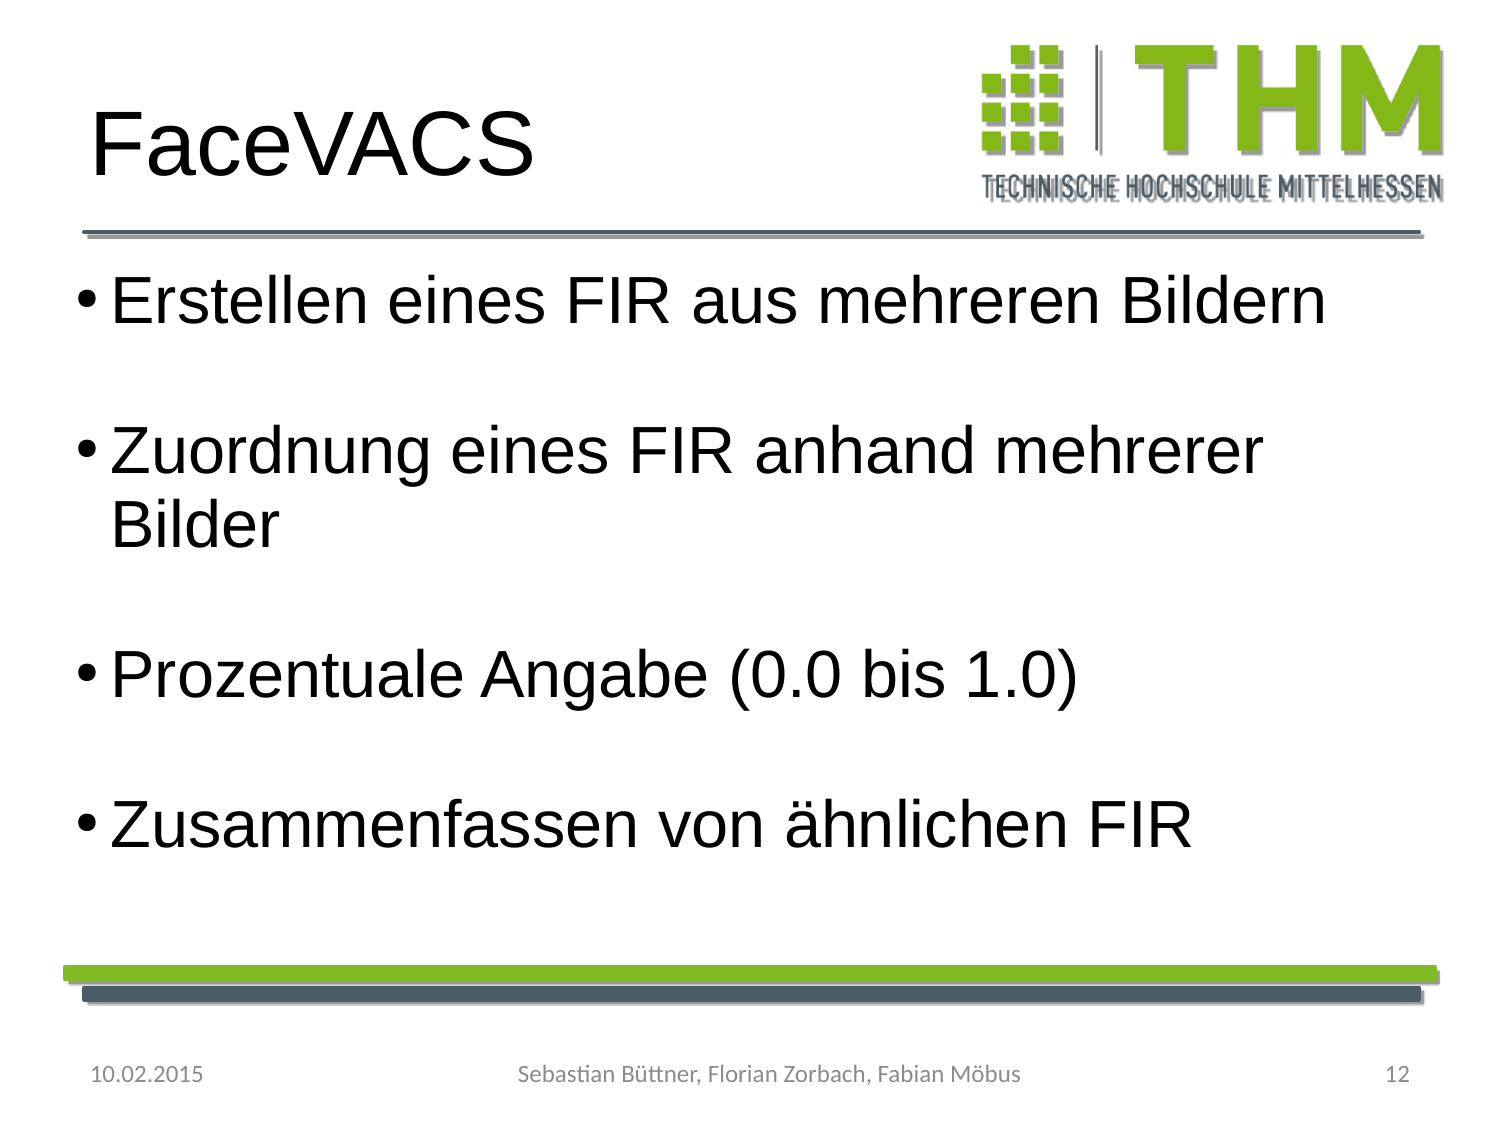

FaceVACS
# Erstellen eines FIR aus mehreren Bildern
Zuordnung eines FIR anhand mehrerer Bilder
Prozentuale Angabe (0.0 bis 1.0)
Zusammenfassen von ähnlichen FIR
10.02.2015
Sebastian Büttner, Florian Zorbach, Fabian Möbus